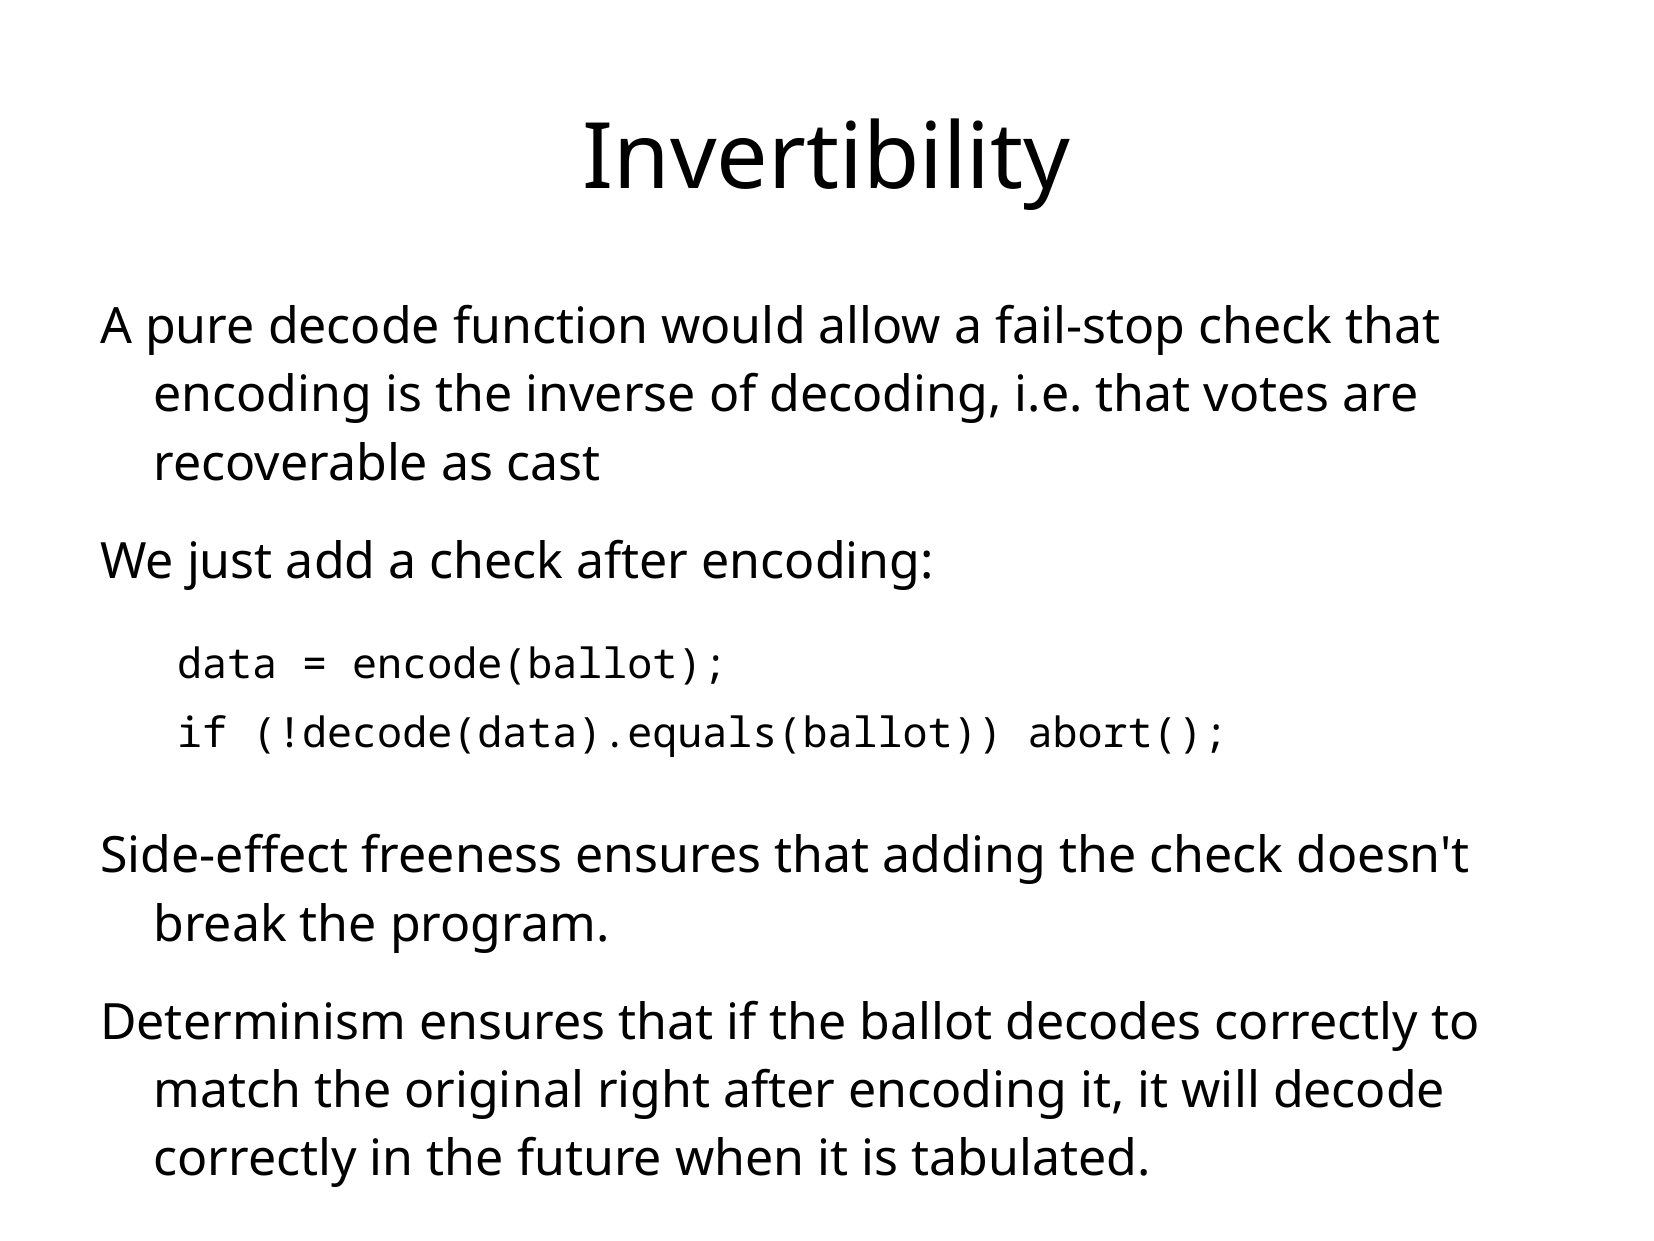

# Invertibility
A pure decode function would allow a fail-stop check that encoding is the inverse of decoding, i.e. that votes are recoverable as cast
We just add a check after encoding:
data = encode(ballot);
if (!decode(data).equals(ballot)) abort();
Side-effect freeness ensures that adding the check doesn't break the program.
Determinism ensures that if the ballot decodes correctly to match the original right after encoding it, it will decode correctly in the future when it is tabulated.